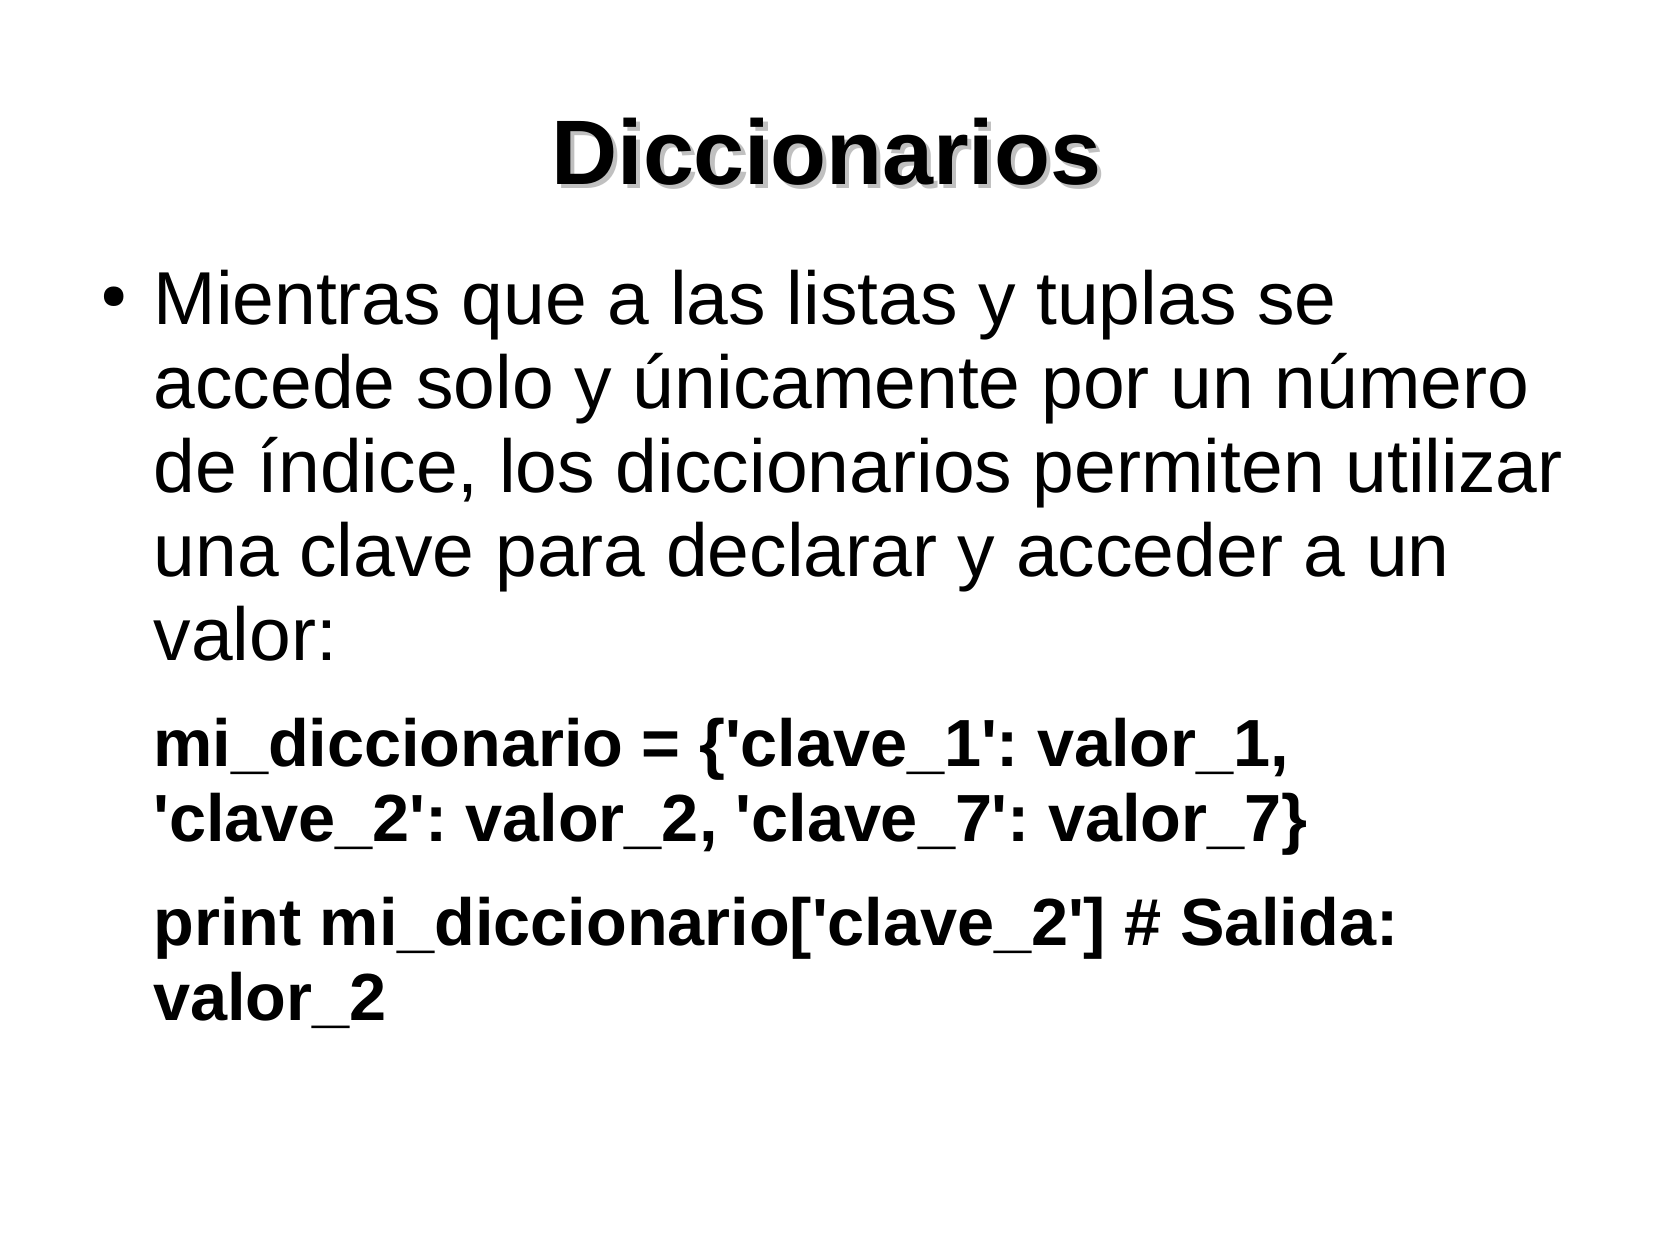

# Diccionarios
Mientras que a las listas y tuplas se accede solo y únicamente por un número de índice, los diccionarios permiten utilizar una clave para declarar y acceder a un valor:
mi_diccionario = {'clave_1': valor_1, 'clave_2': valor_2, 'clave_7': valor_7}
print mi_diccionario['clave_2'] # Salida: valor_2